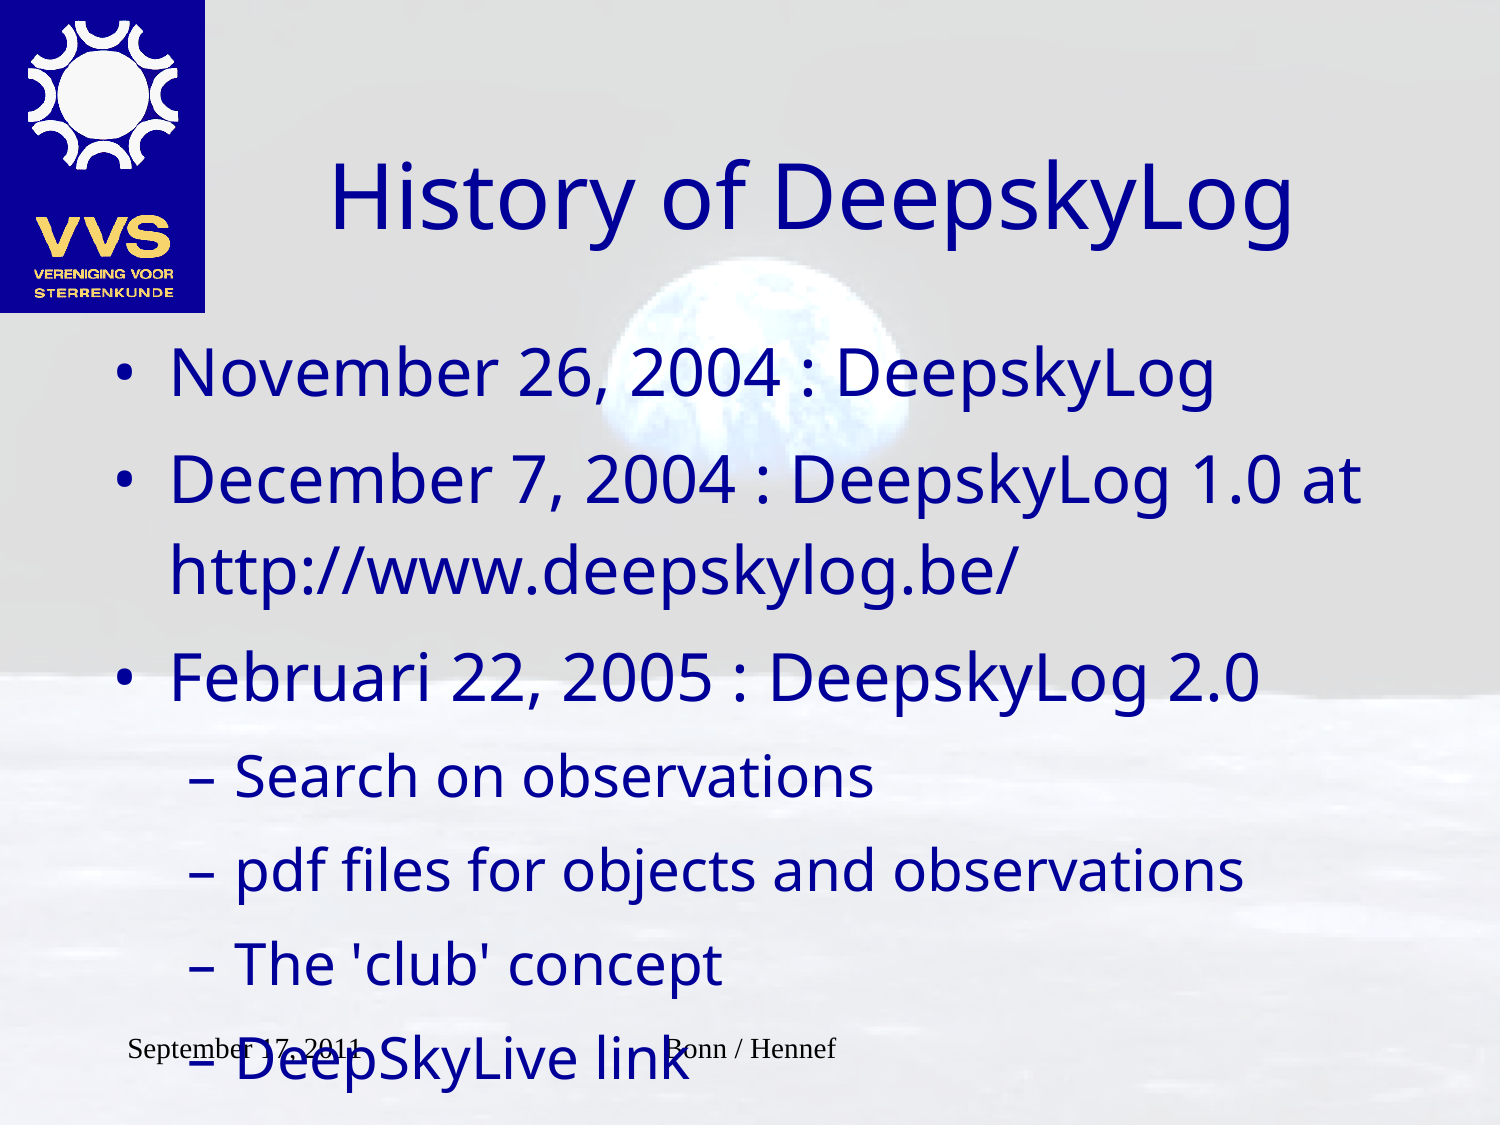

# History of DeepskyLog
November 26, 2004 : DeepskyLog
December 7, 2004 : DeepskyLog 1.0 at http://www.deepskylog.be/
Februari 22, 2005 : DeepskyLog 2.0
Search on observations
pdf files for objects and observations
The 'club' concept
DeepSkyLive link
September 17, 2011
Bonn / Hennef